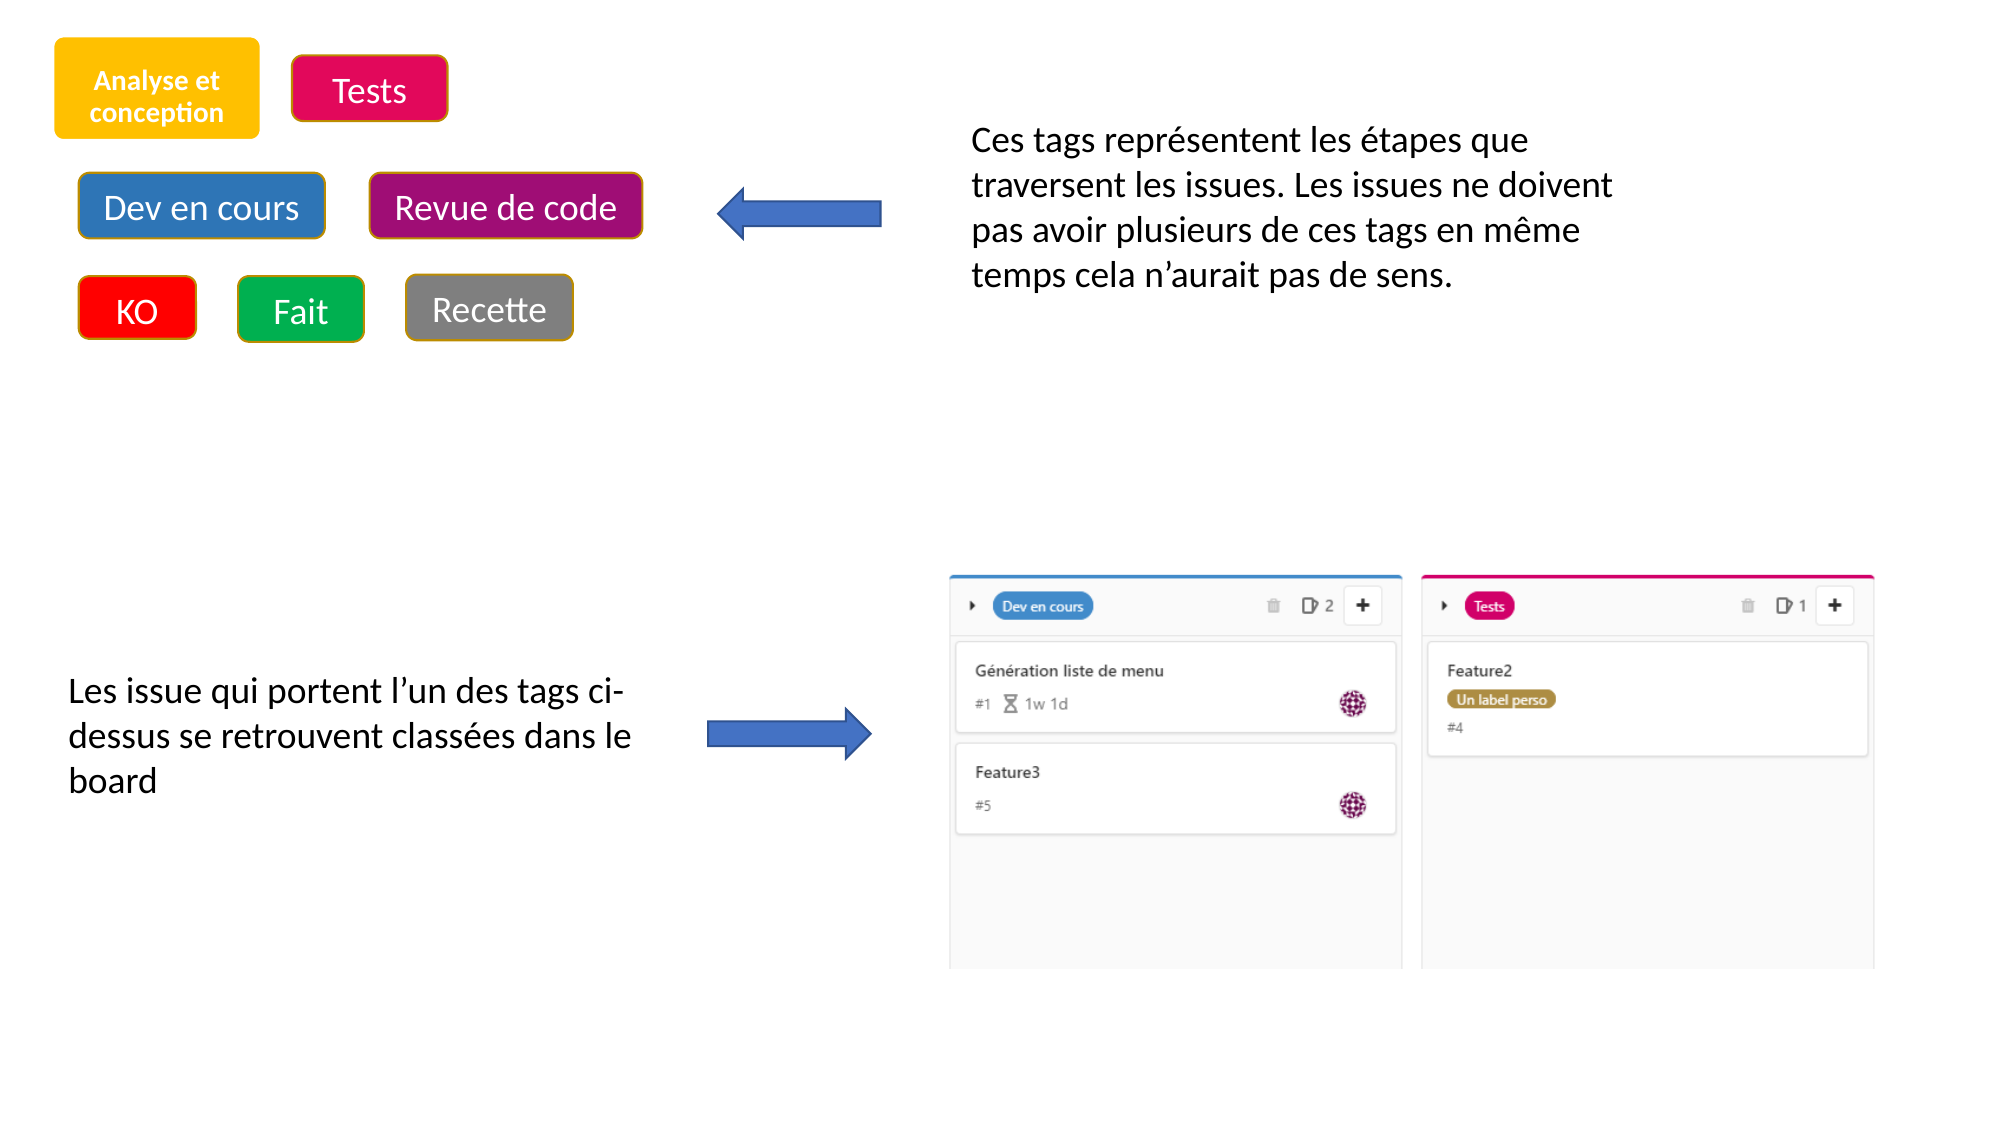

Analyse et conception
Tests
Ces tags représentent les étapes que traversent les issues. Les issues ne doivent pas avoir plusieurs de ces tags en même temps cela n’aurait pas de sens.
Dev en cours
Revue de code
Recette
KO
Fait
Les issue qui portent l’un des tags ci-dessus se retrouvent classées dans le board